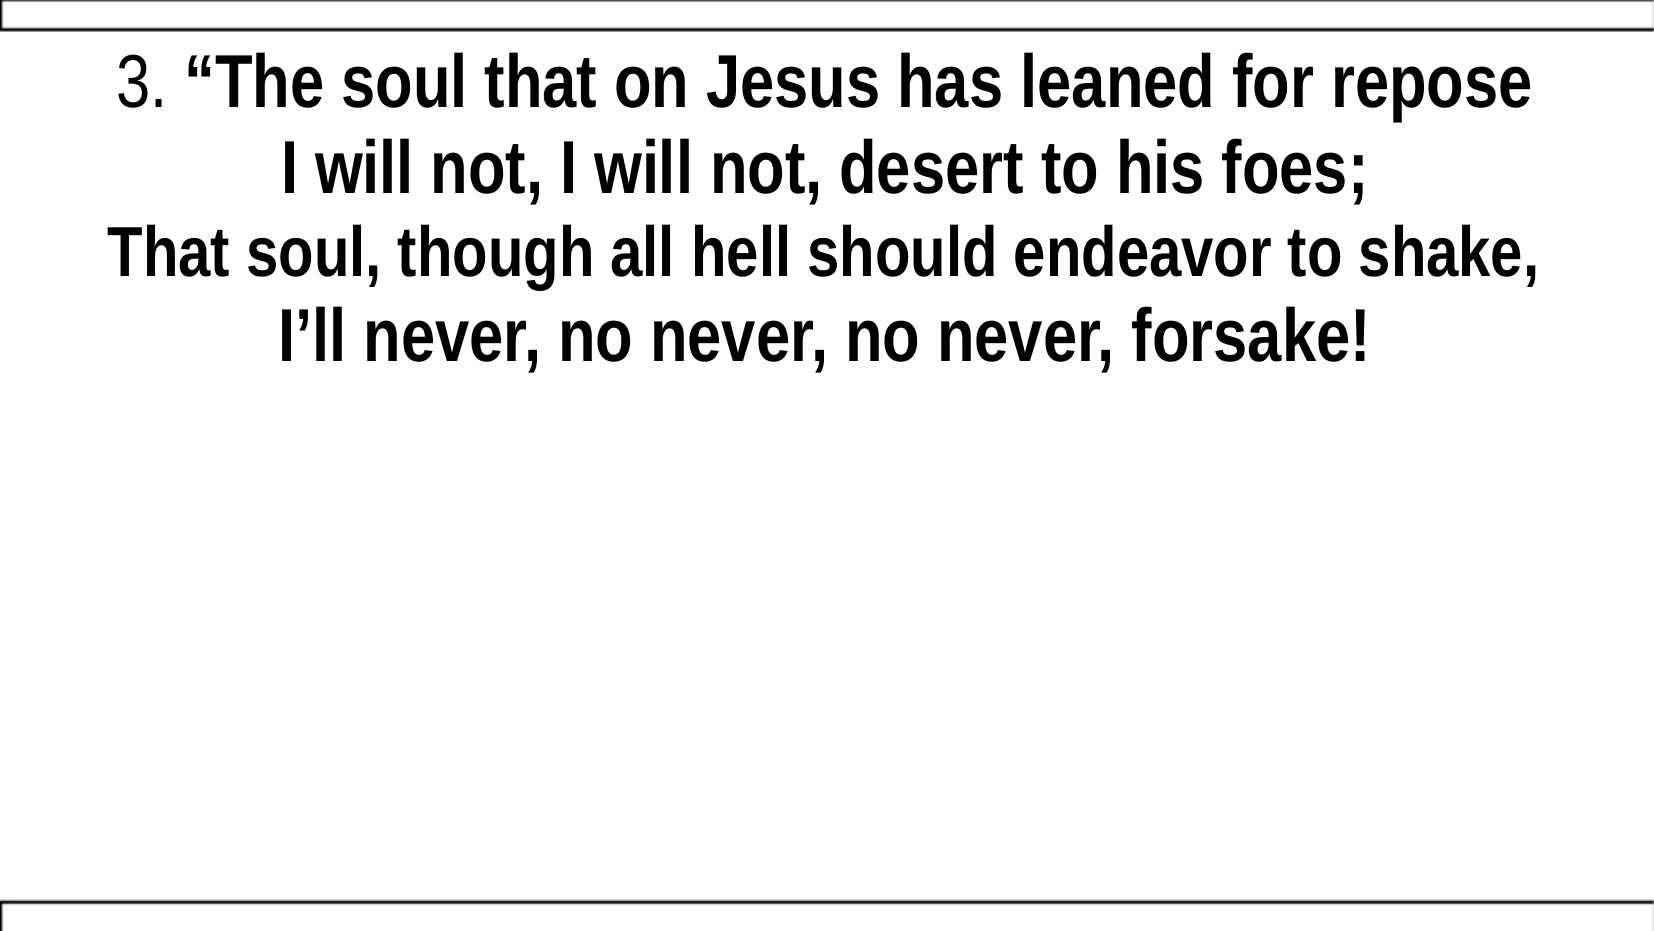

3. “The soul that on Jesus has leaned for repose
I will not, I will not, desert to his foes;
That soul, though all hell should endeavor to shake,
I’ll never, no never, no never, forsake!